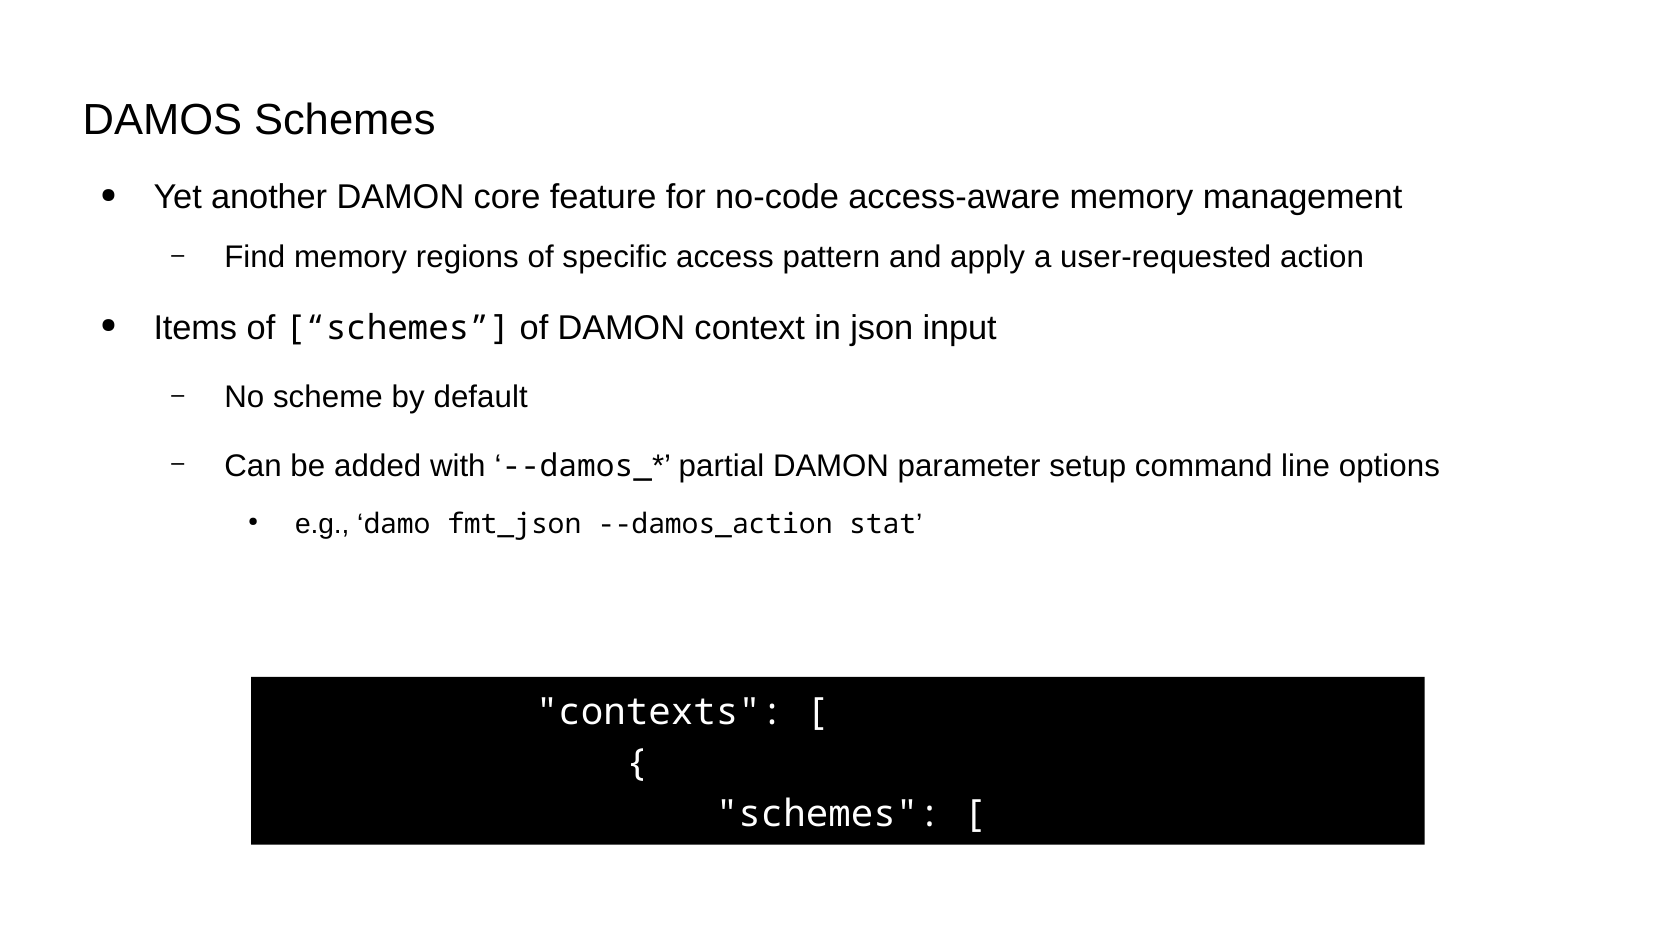

# DAMOS Schemes
Yet another DAMON core feature for no-code access-aware memory management
Find memory regions of specific access pattern and apply a user-requested action
Items of [“schemes”] of DAMON context in json input
No scheme by default
Can be added with ‘--damos_*’ partial DAMON parameter setup command line options
e.g., ‘damo fmt_json --damos_action stat’
 "contexts": [
 {
 "schemes": [